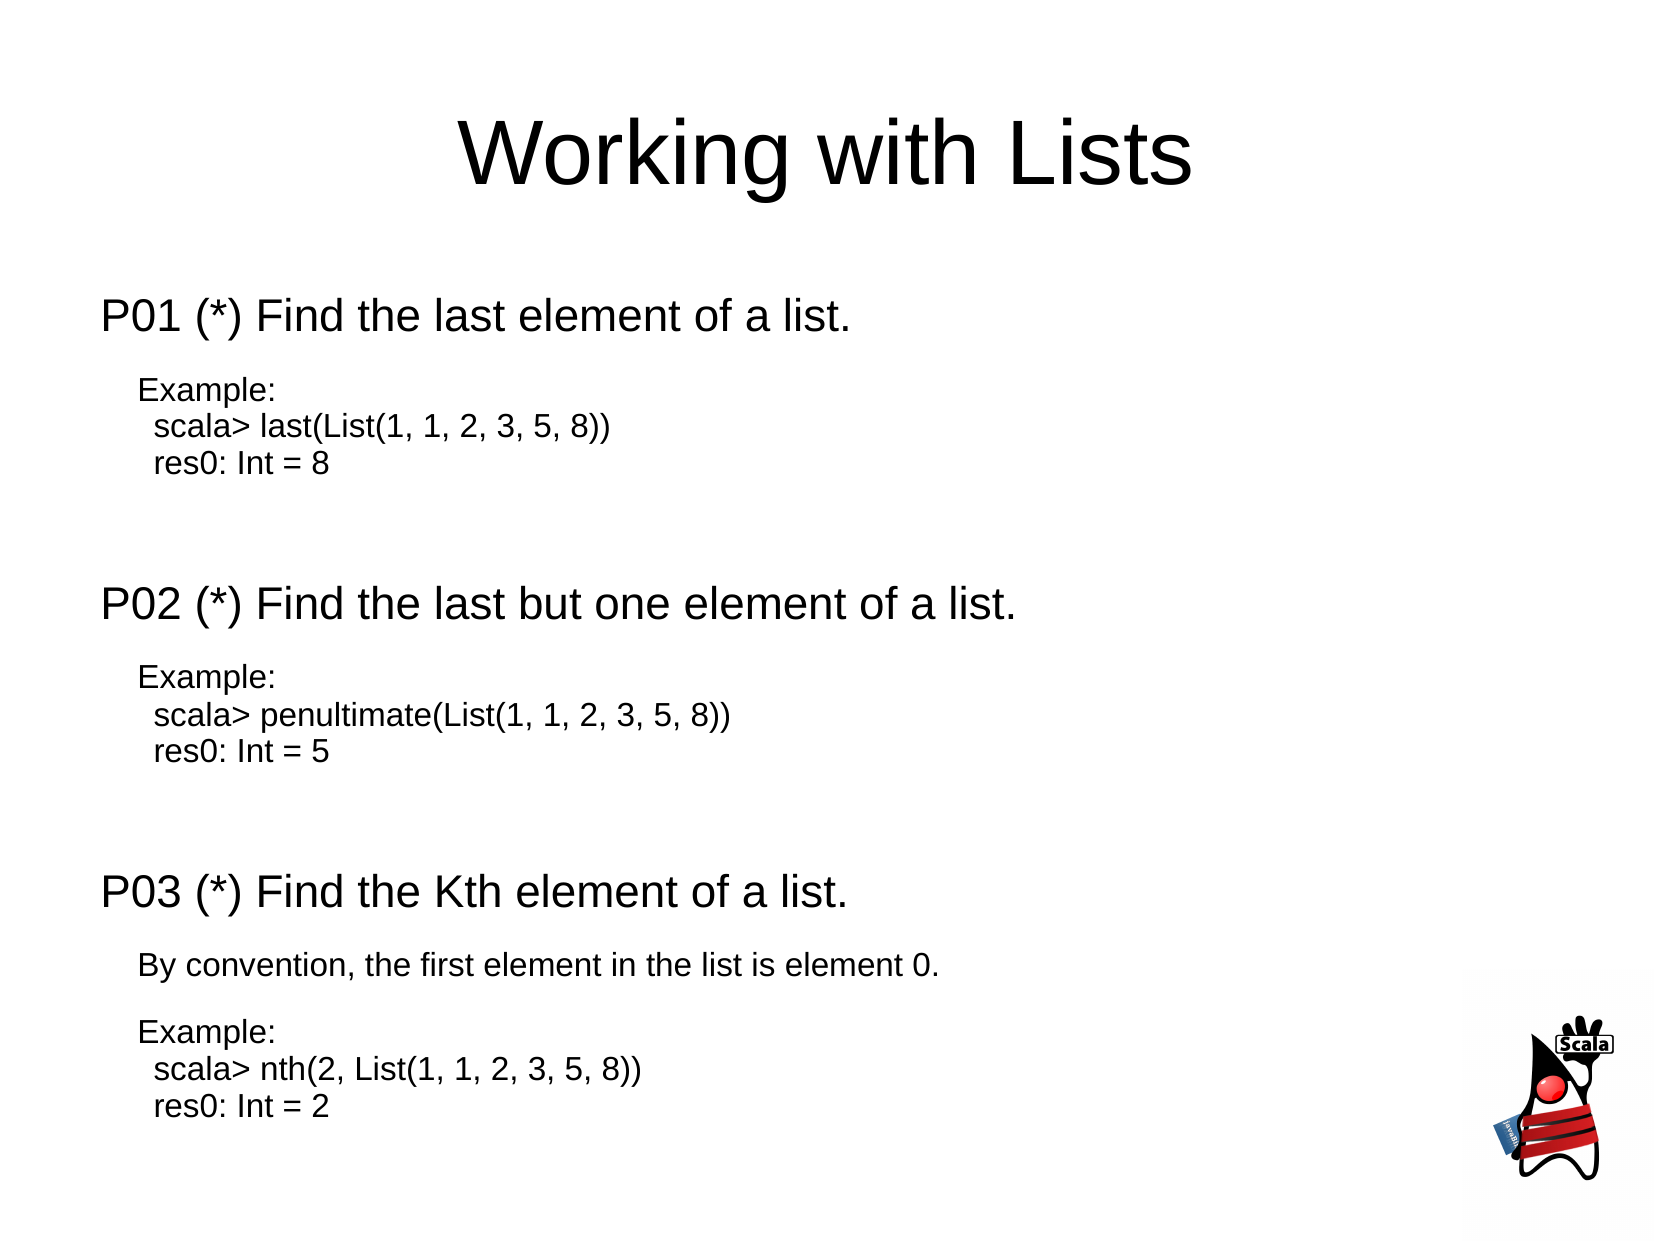

# Working with Lists
P01 (*) Find the last element of a list.
 Example:
scala> last(List(1, 1, 2, 3, 5, 8))
res0: Int = 8
P02 (*) Find the last but one element of a list.
 Example:
scala> penultimate(List(1, 1, 2, 3, 5, 8))
res0: Int = 5
P03 (*) Find the Kth element of a list.
 By convention, the first element in the list is element 0.
 Example:
scala> nth(2, List(1, 1, 2, 3, 5, 8))
res0: Int = 2